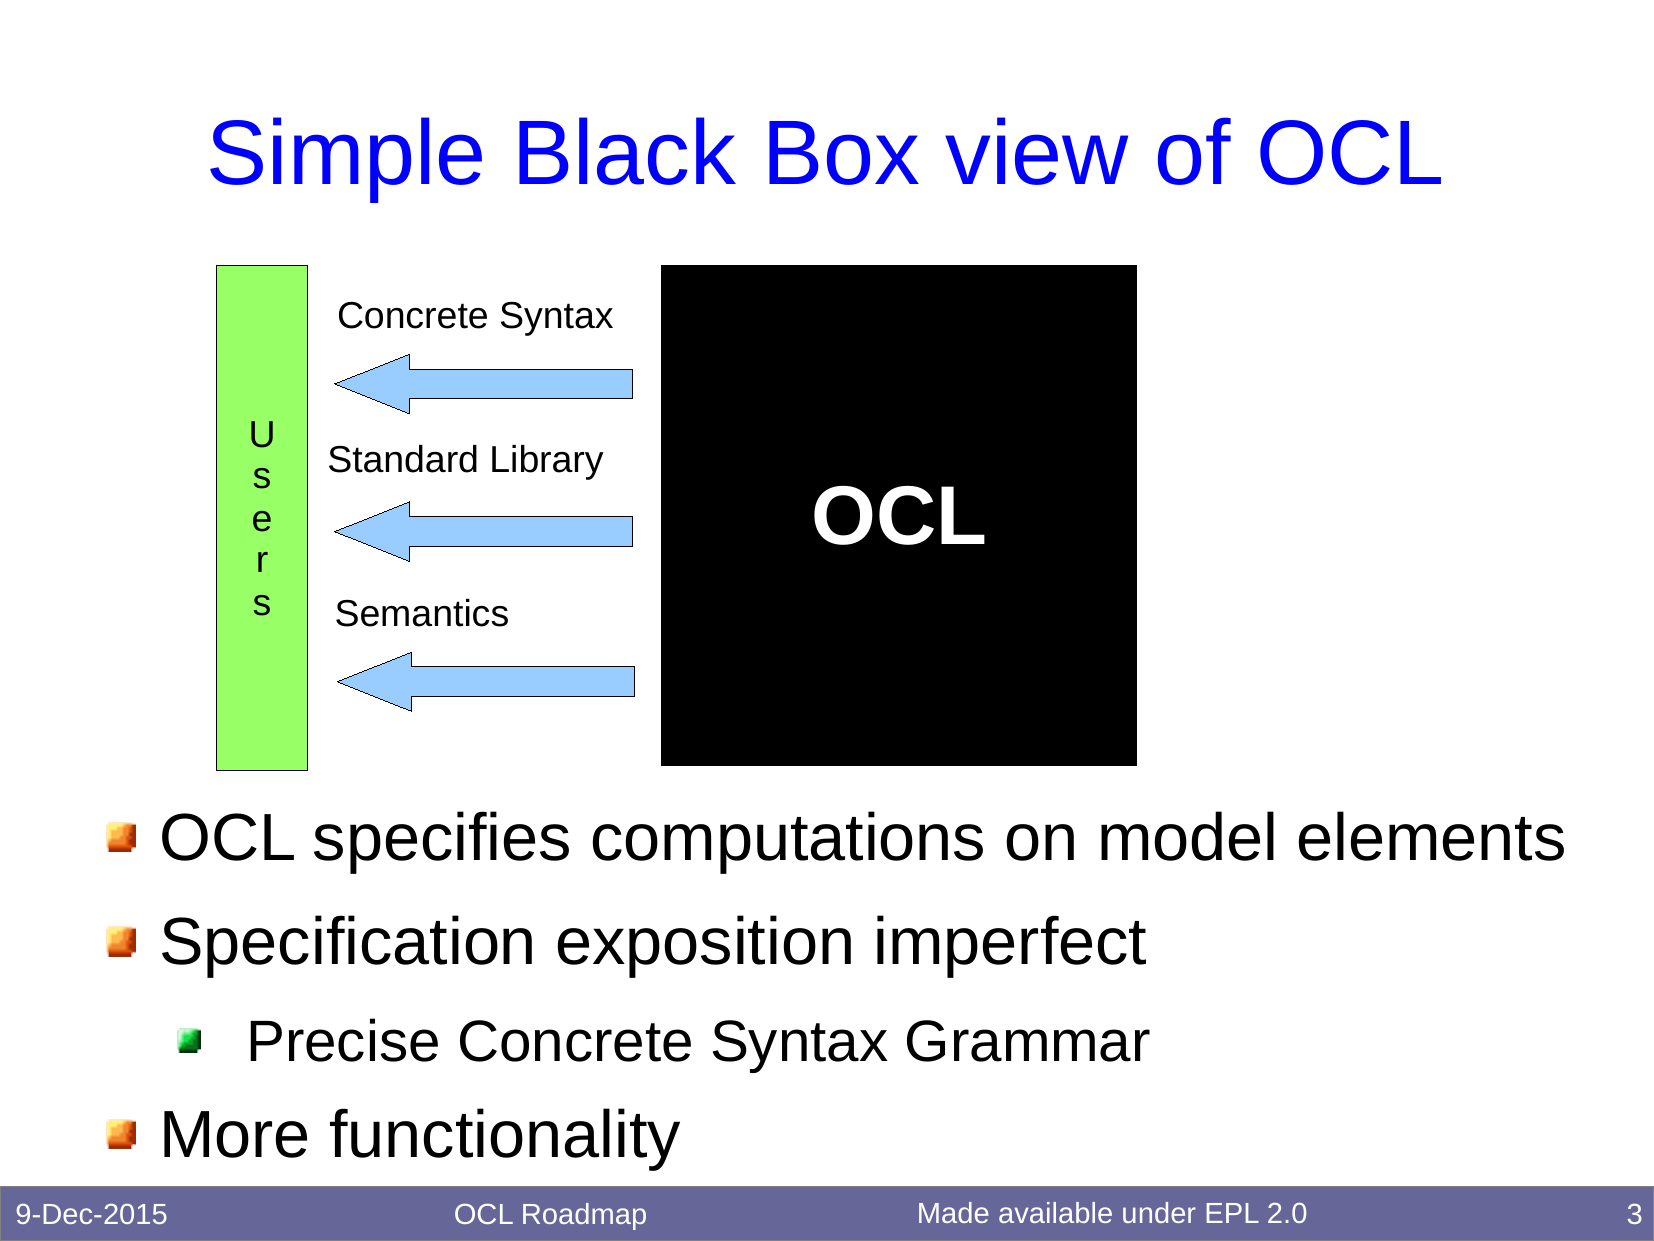

# Simple Black Box view of OCL
U
s
e
r
s
OCL
Concrete Syntax
Standard Library
Semantics
OCL specifies computations on model elements
Specification exposition imperfect
 Precise Concrete Syntax Grammar
More functionality
9-Dec-2015
OCL Roadmap
3